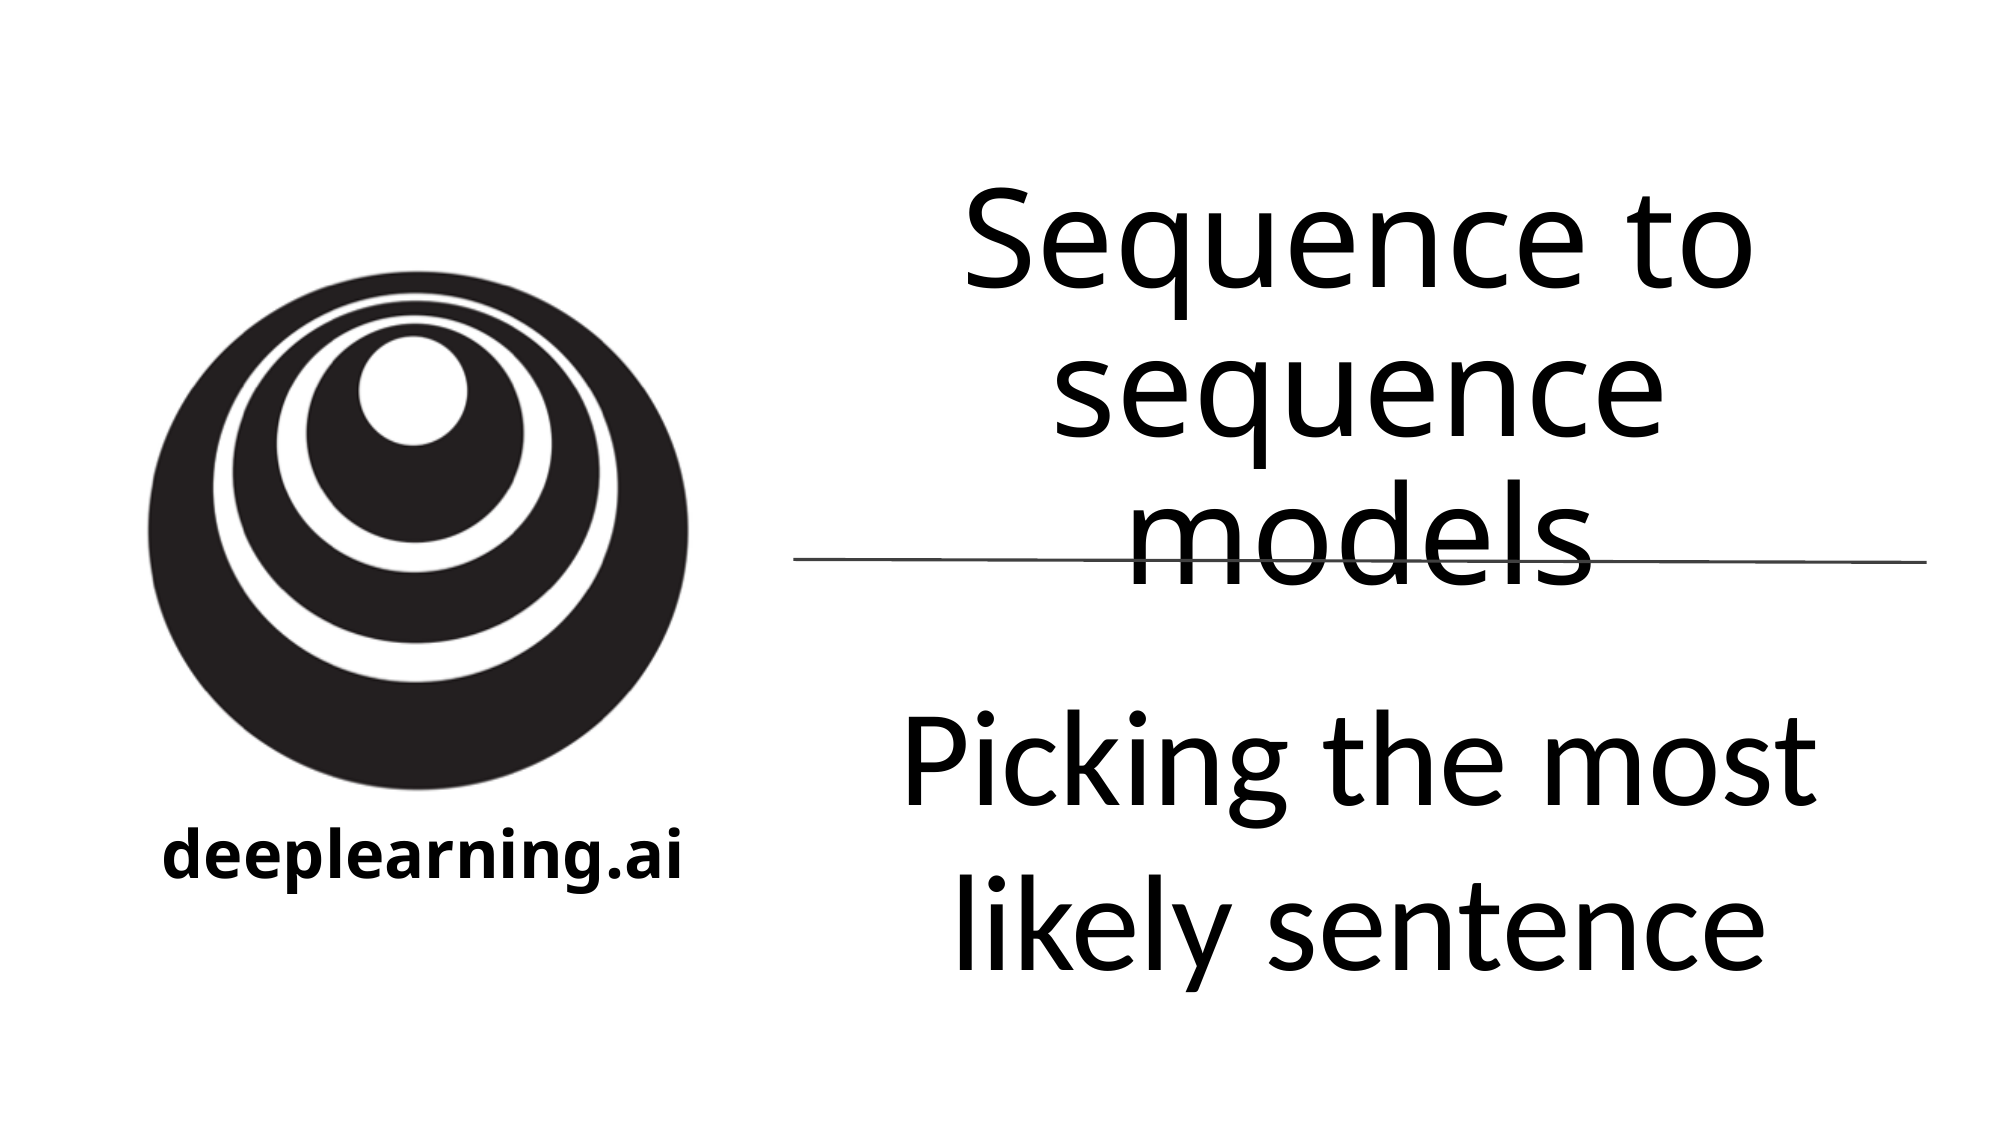

# Sequence to sequence models
deeplearning.ai
Picking the most likely sentence